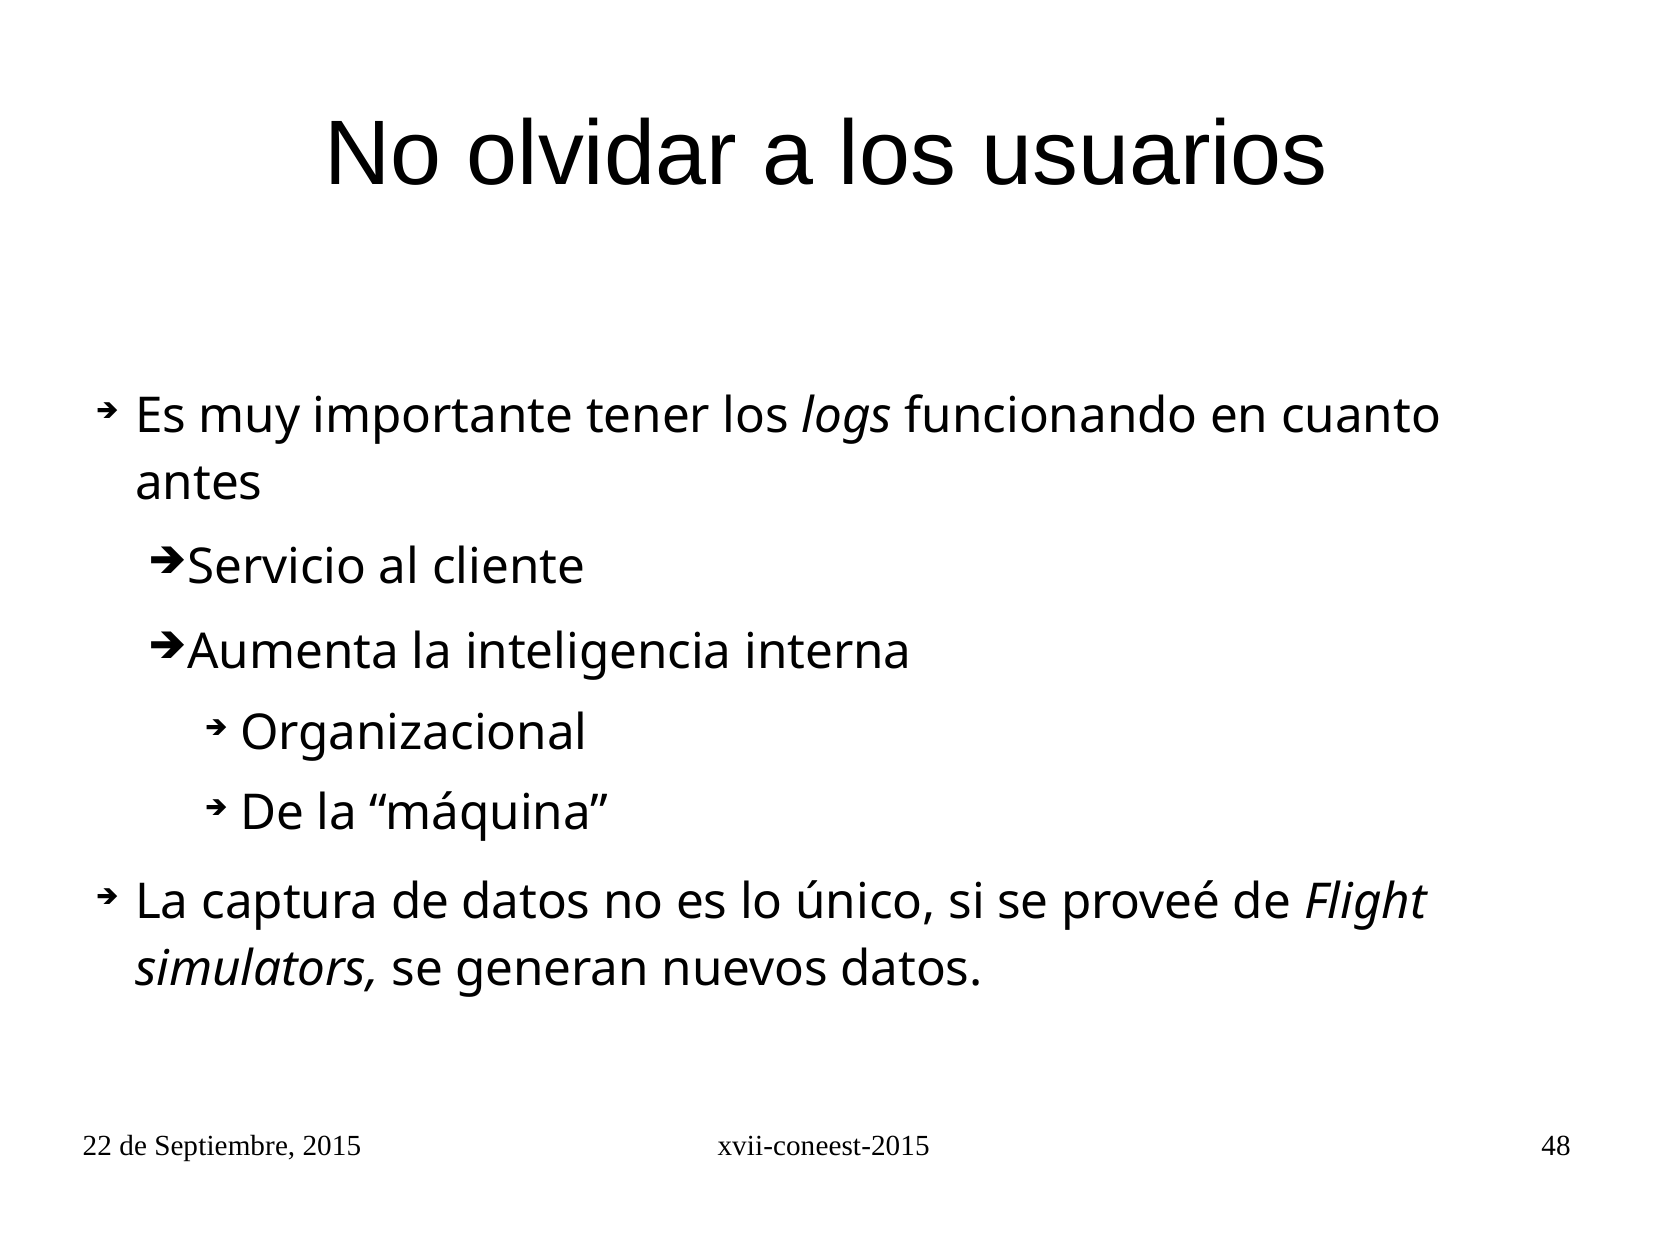

# No olvidar a los usuarios
Es muy importante tener los logs funcionando en cuanto antes
Servicio al cliente
Aumenta la inteligencia interna
Organizacional
De la “máquina”
La captura de datos no es lo único, si se proveé de Flight simulators, se generan nuevos datos.
22 de Septiembre, 2015
xvii-coneest-2015
48